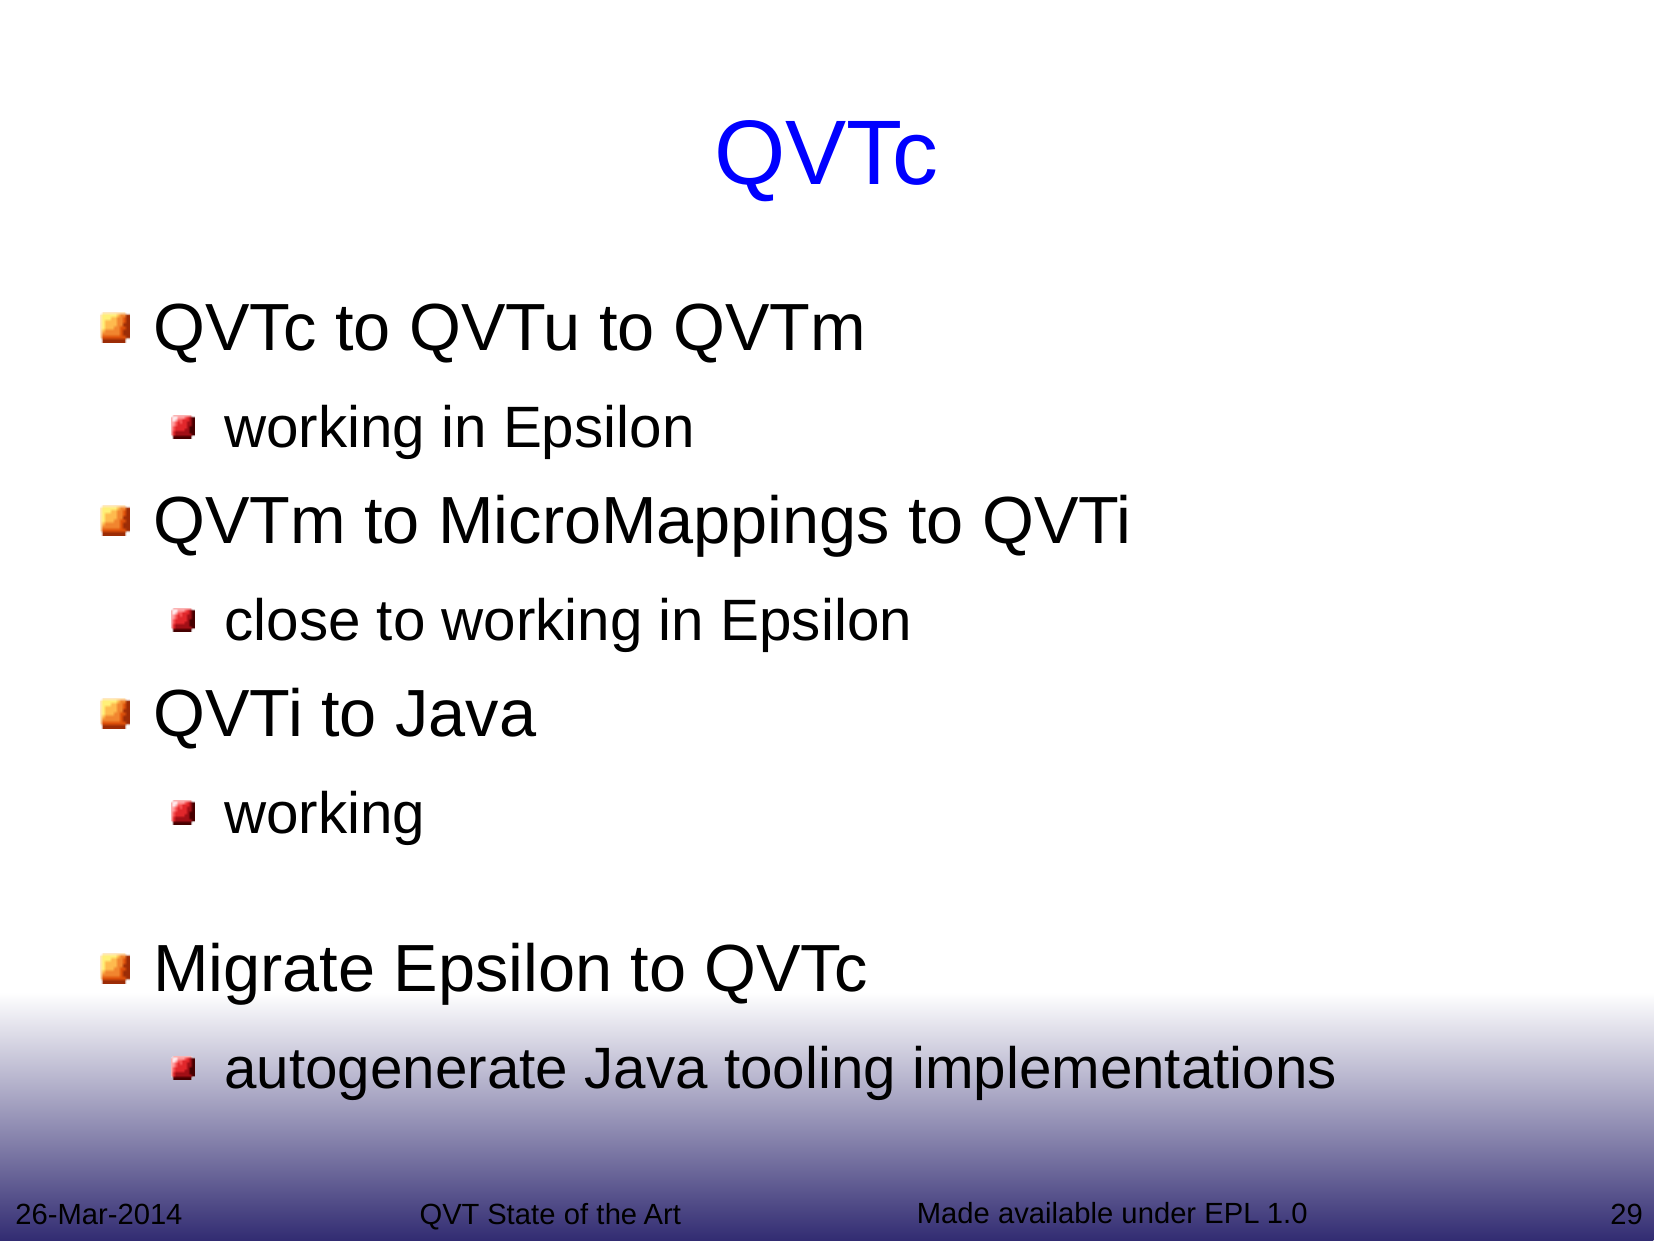

# QVTc
QVTc to QVTu to QVTm
working in Epsilon
QVTm to MicroMappings to QVTi
close to working in Epsilon
QVTi to Java
working
Migrate Epsilon to QVTc
autogenerate Java tooling implementations
26-Mar-2014
QVT State of the Art
29